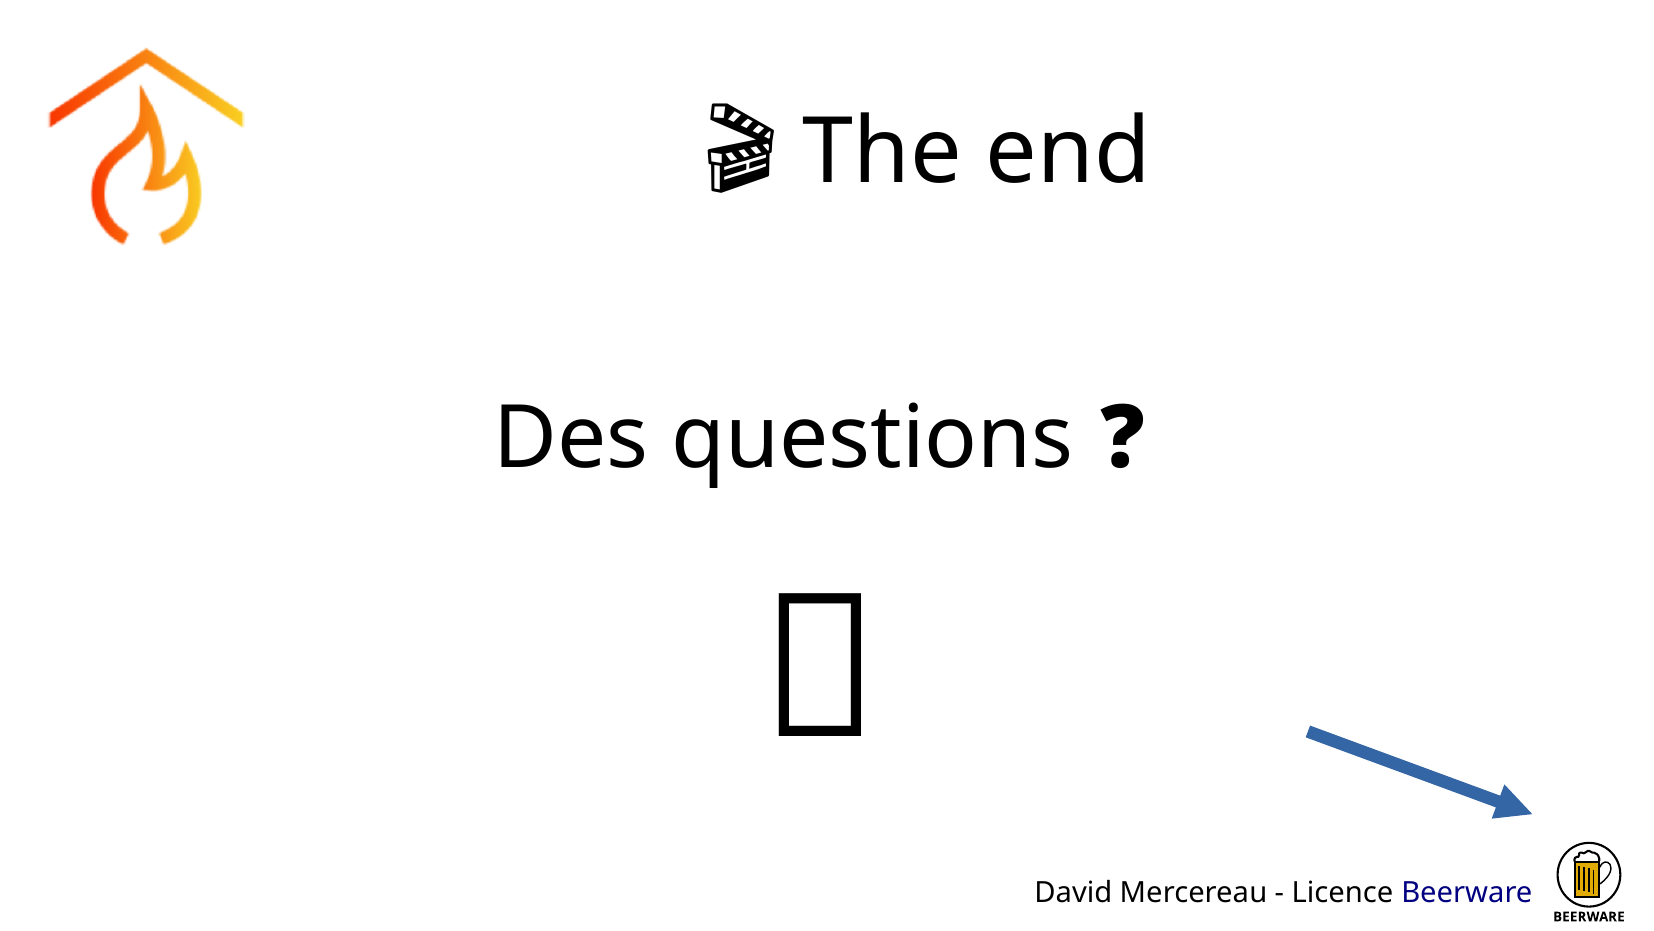

# 🎬 The end
Des questions ❓
🤔